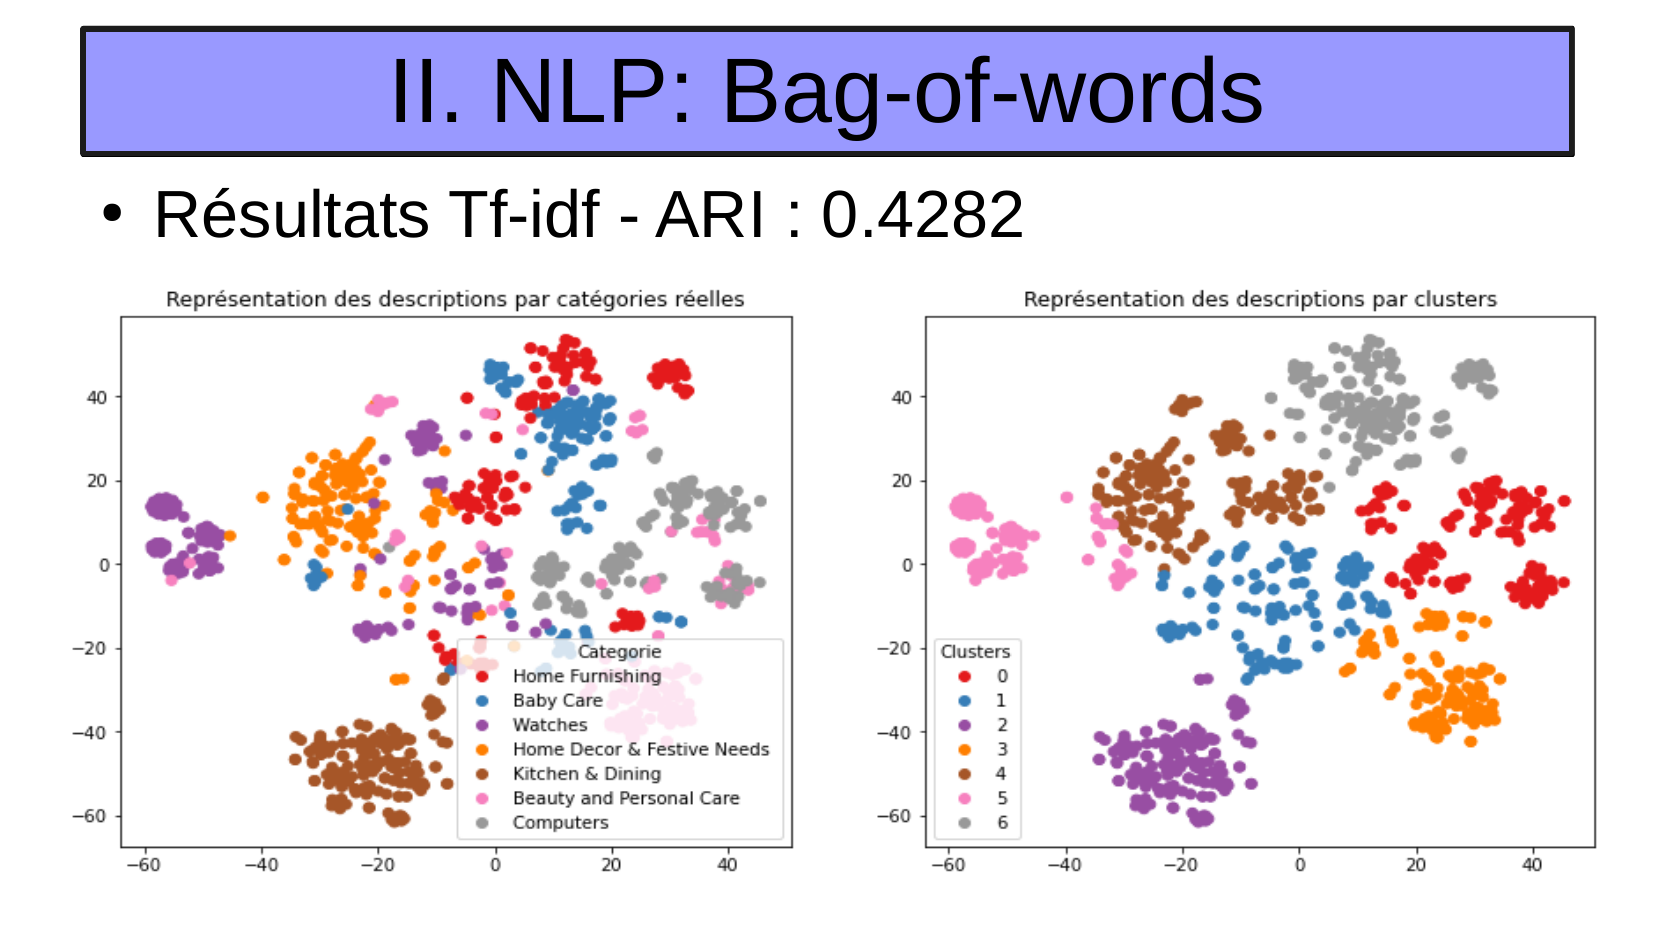

II. NLP: Bag-of-words
# Résultats Tf-idf - ARI : 0.4282